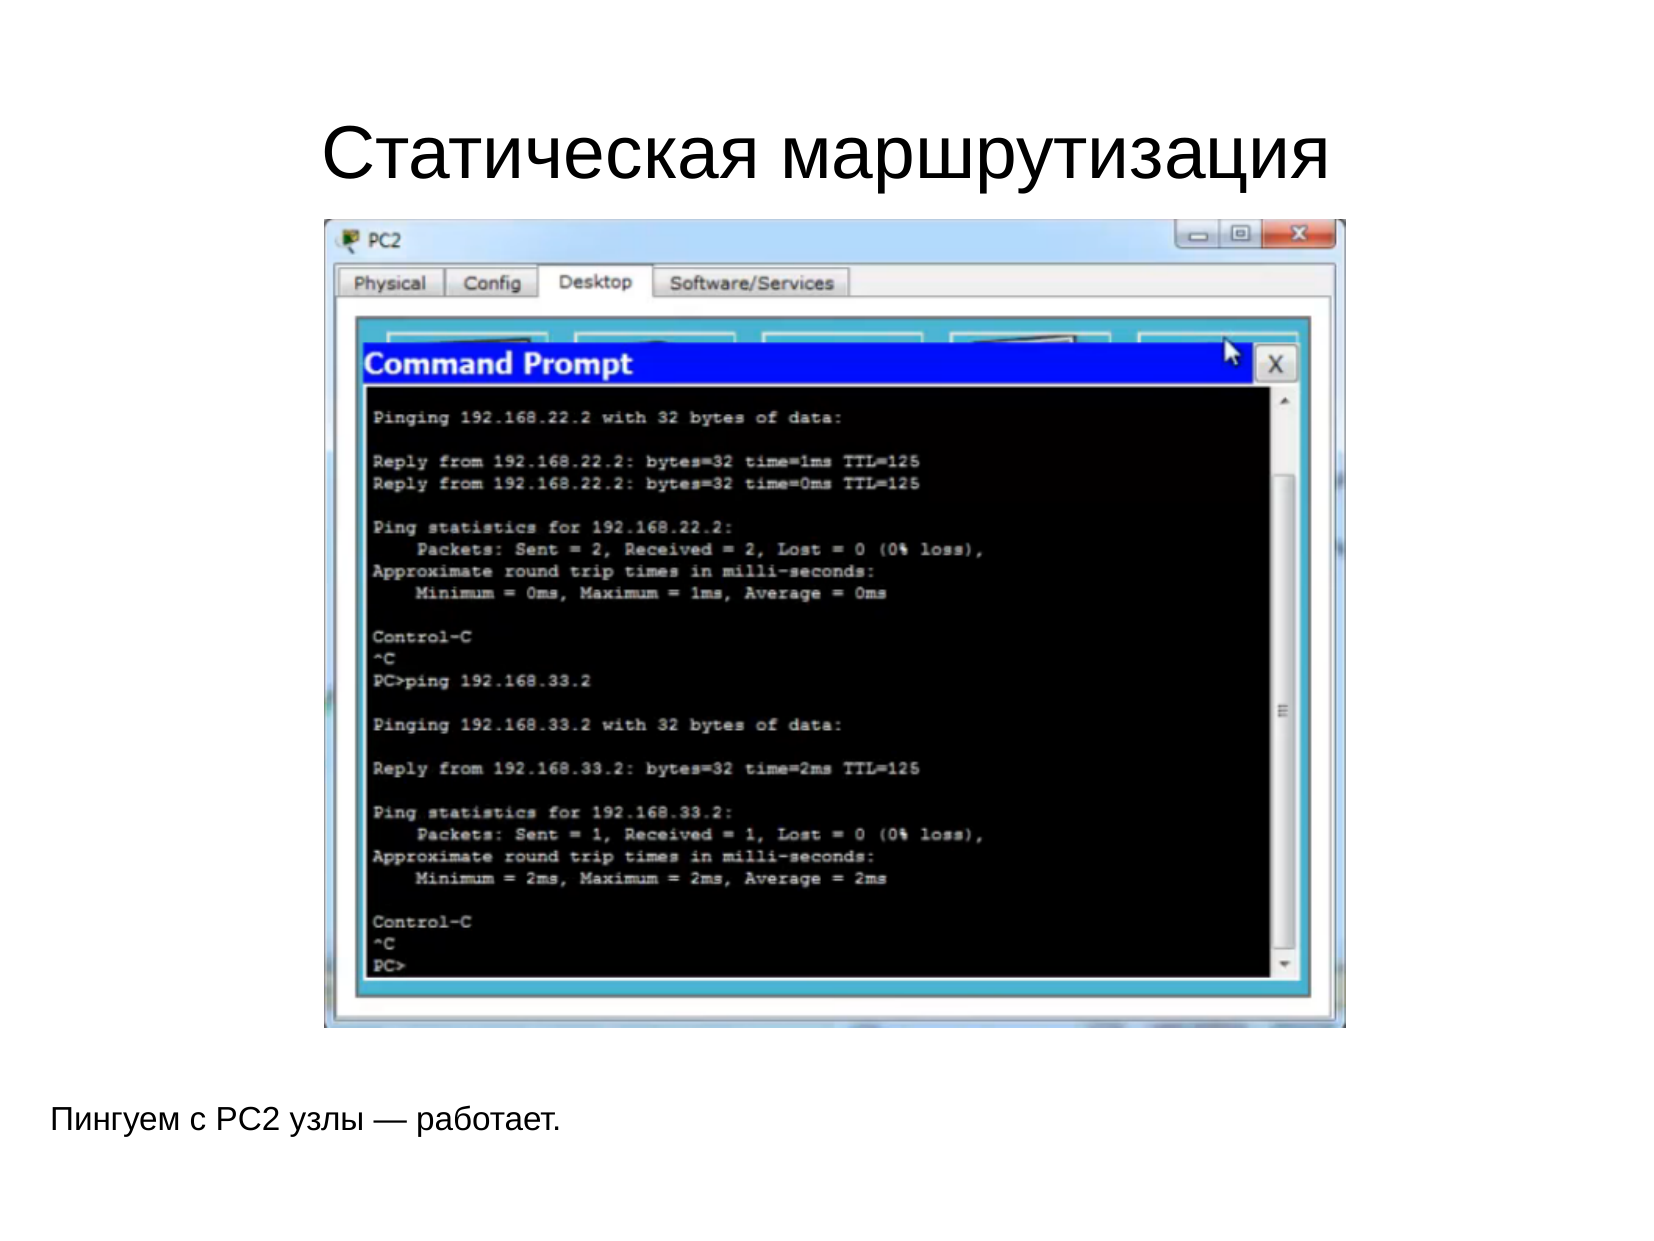

# Статическая маршрутизация
Пингуем с PC2 узлы — работает.